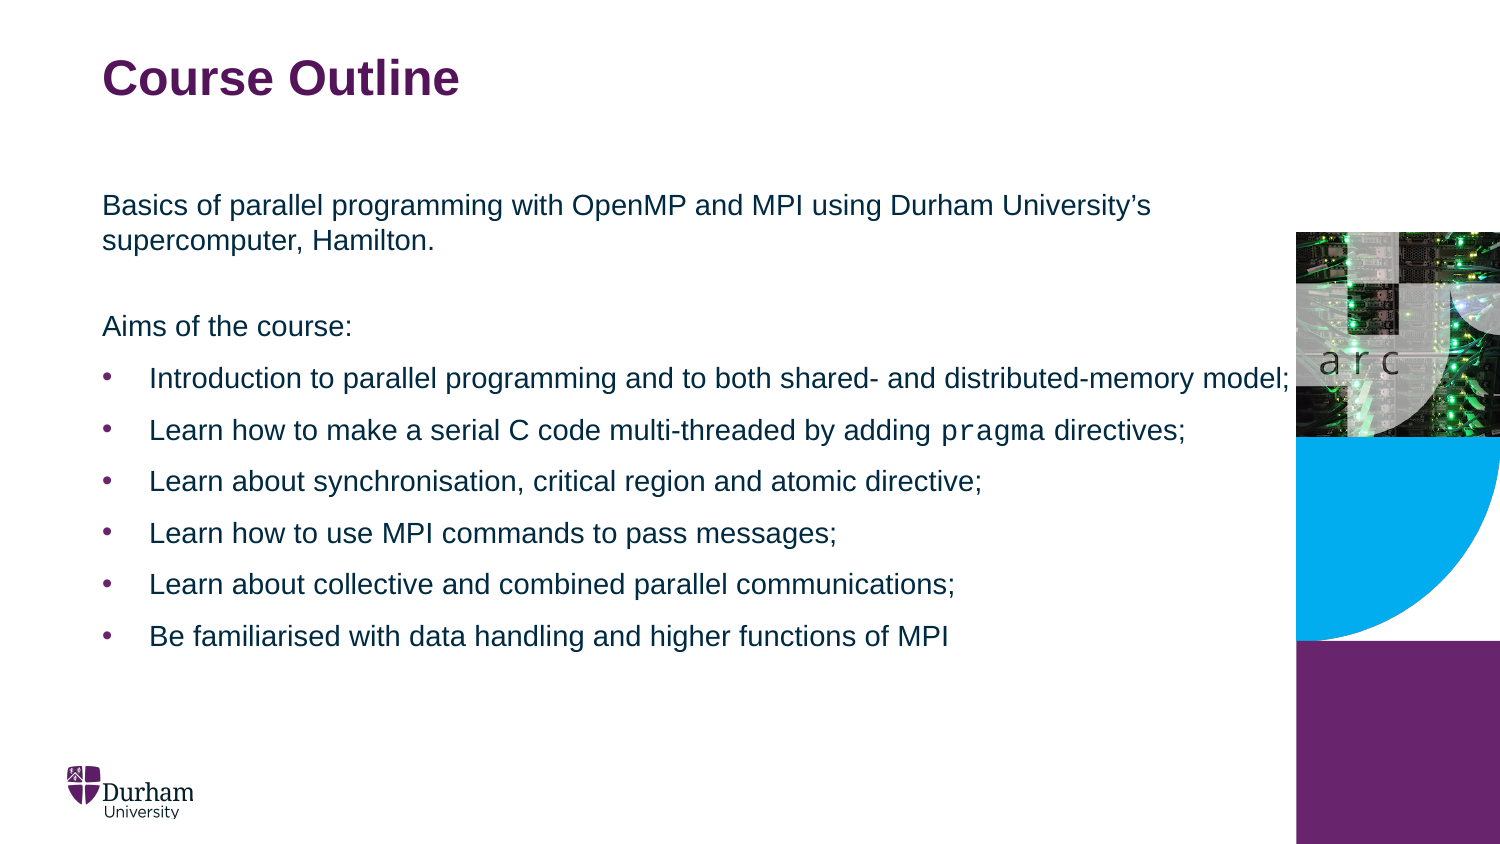

# Course Outline
Basics of parallel programming with OpenMP and MPI using Durham University’s supercomputer, Hamilton.
Aims of the course:
Introduction to parallel programming and to both shared- and distributed-memory model;
Learn how to make a serial C code multi-threaded by adding pragma directives;
Learn about synchronisation, critical region and atomic directive;
Learn how to use MPI commands to pass messages;
Learn about collective and combined parallel communications;
Be familiarised with data handling and higher functions of MPI